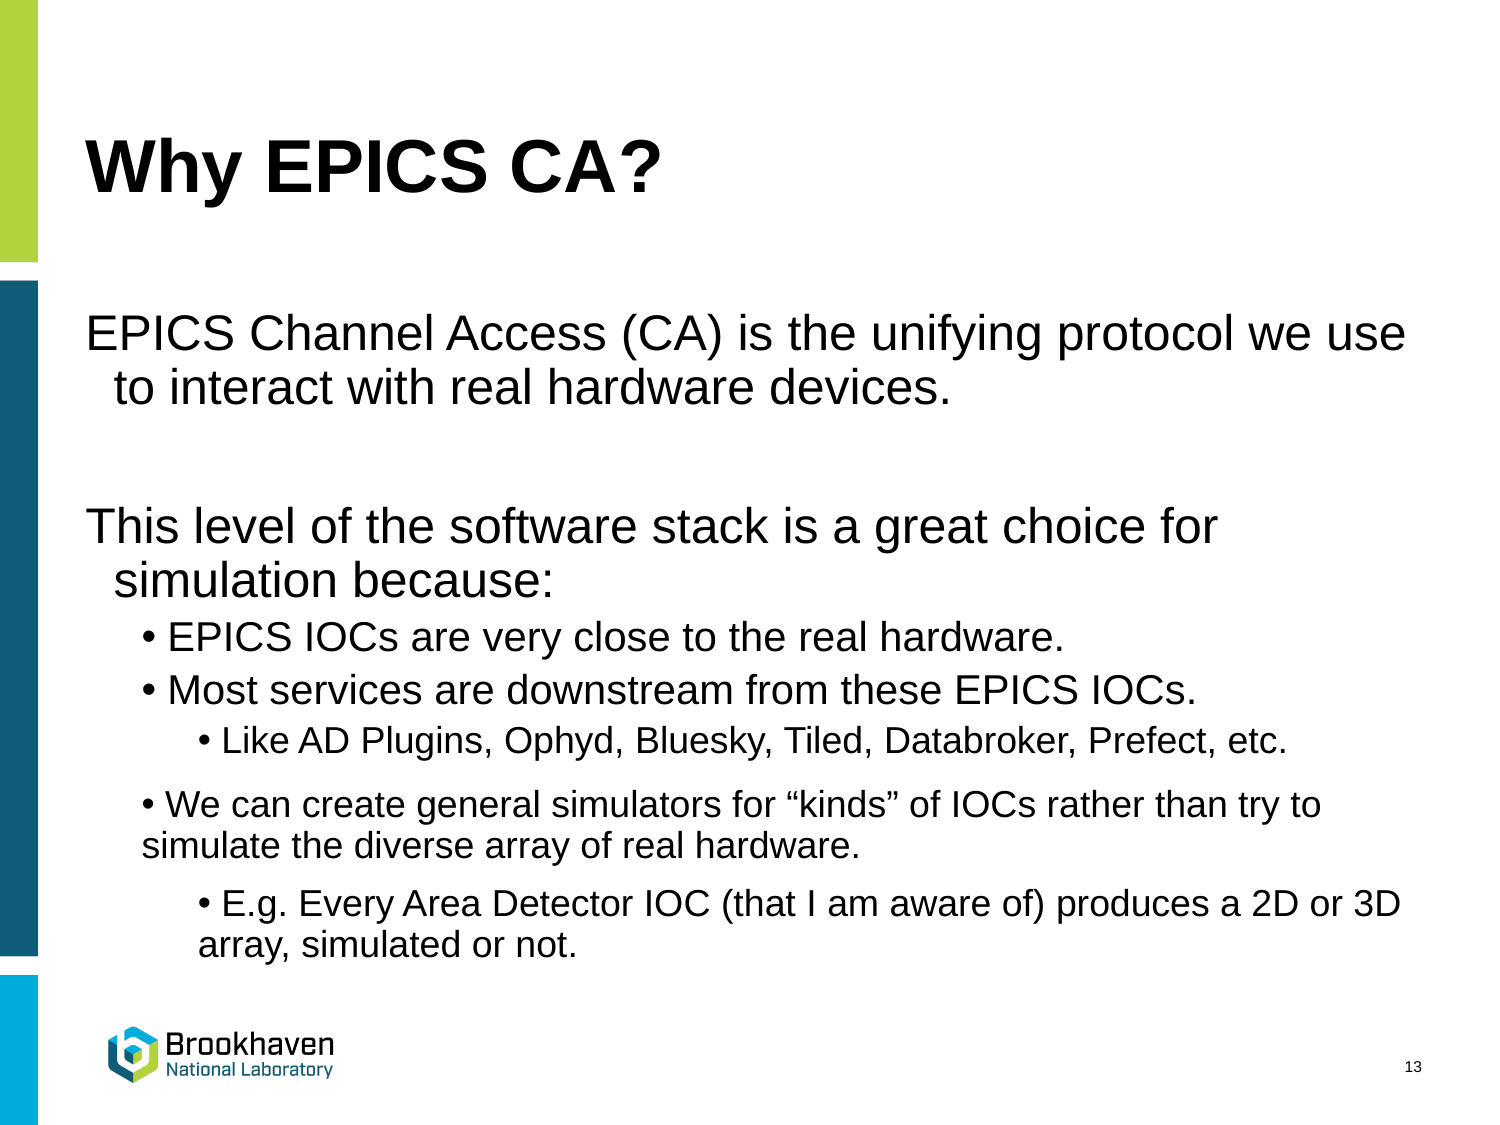

# Why EPICS CA?
EPICS Channel Access (CA) is the unifying protocol we use to interact with real hardware devices.
This level of the software stack is a great choice for simulation because:
 EPICS IOCs are very close to the real hardware.
 Most services are downstream from these EPICS IOCs.
 Like AD Plugins, Ophyd, Bluesky, Tiled, Databroker, Prefect, etc.
 We can create general simulators for “kinds” of IOCs rather than try to simulate the diverse array of real hardware.
 E.g. Every Area Detector IOC (that I am aware of) produces a 2D or 3D array, simulated or not.